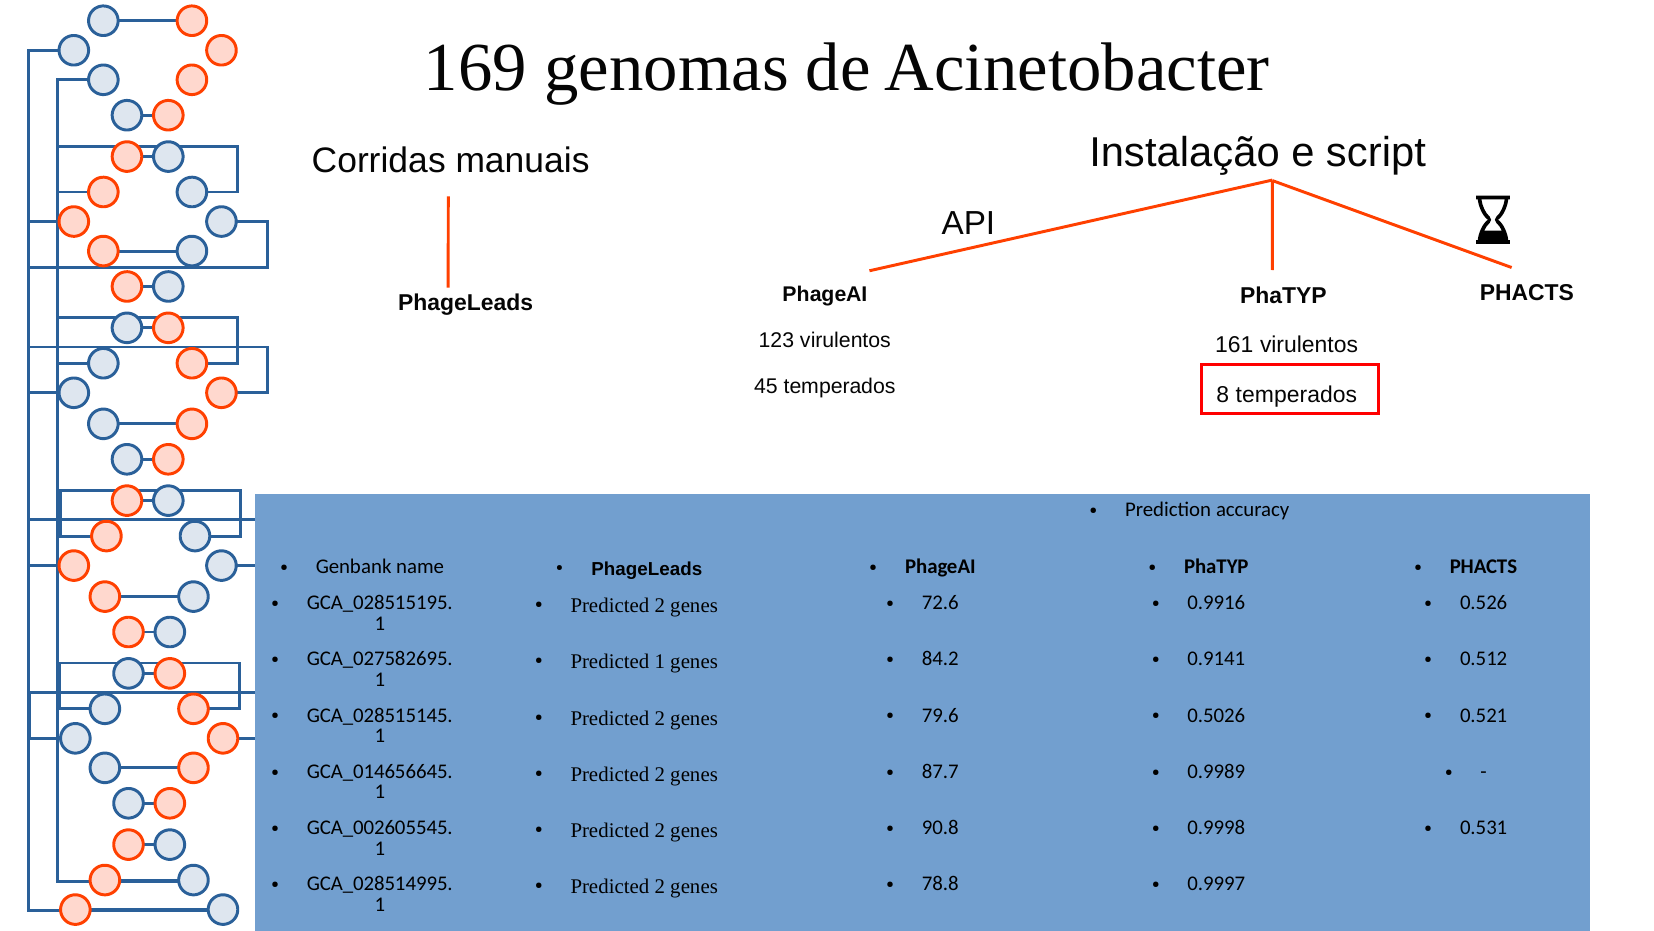

# 169 genomas de Acinetobacter
Instalação e script
Corridas manuais
API
PHACTS
PhageAI
123 virulentos
45 temperados
PhaTYP
 161 virulentos
 8 temperados
PhageLeads
| | | Prediction accuracy | | |
| --- | --- | --- | --- | --- |
| Genbank name | PhageLeads | PhageAI | PhaTYP | PHACTS |
| GCA\_028515195.1 | Predicted 2 genes | 72.6 | 0.9916 | 0.526 |
| GCA\_027582695.1 | Predicted 1 genes | 84.2 | 0.9141 | 0.512 |
| GCA\_028515145.1 | Predicted 2 genes | 79.6 | 0.5026 | 0.521 |
| GCA\_014656645.1 | Predicted 2 genes | 87.7 | 0.9989 | - |
| GCA\_002605545.1 | Predicted 2 genes | 90.8 | 0.9998 | 0.531 |
| GCA\_028514995.1 | Predicted 2 genes | 78.8 | 0.9997 | |
| GCA\_004989725.1 | Predicted 2 genes | 86.6 | 0.9842 | |
| GCA\_028515085.1 | Predicted 1 genes | 93.9 | 0.5752 | |
| mean | - | 85.4 | 98.8 | |